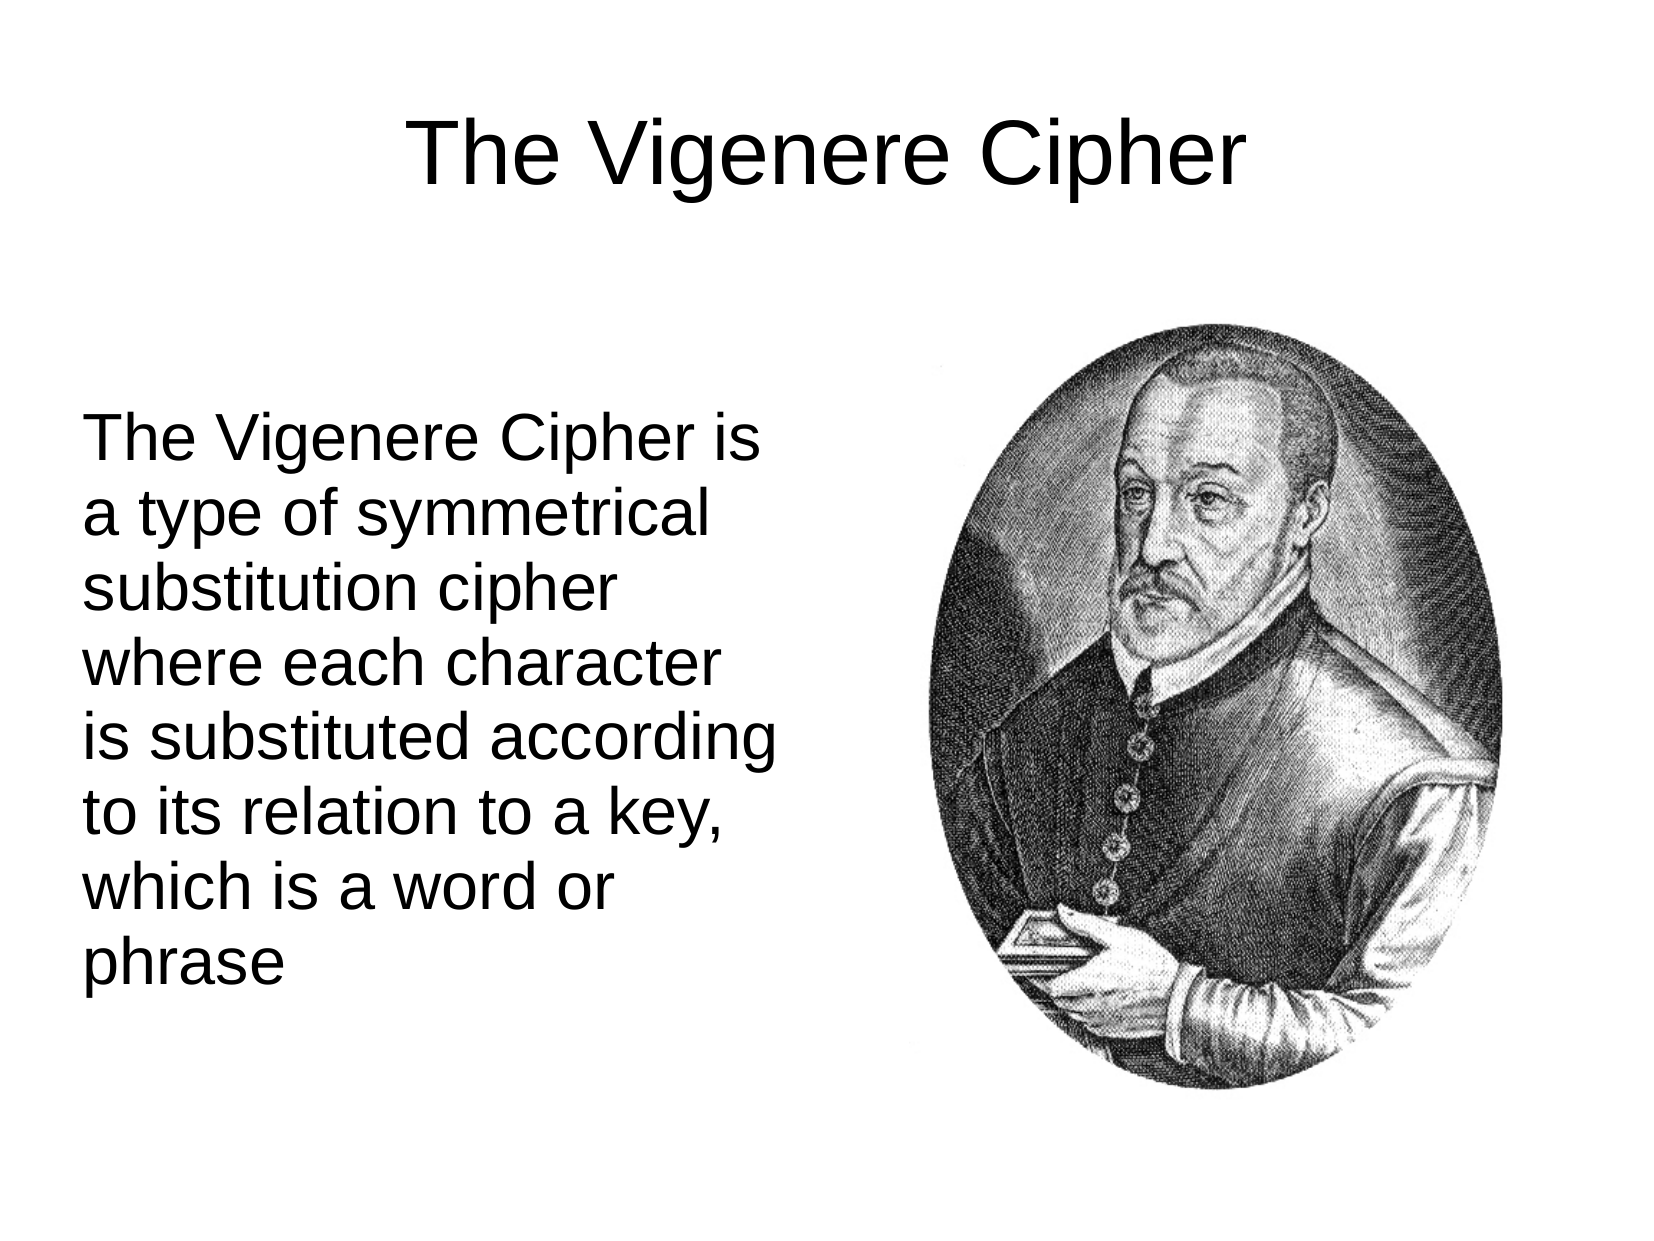

# The Vigenere Cipher
The Vigenere Cipher is
a type of symmetrical
substitution cipher
where each character
is substituted according
to its relation to a key,
which is a word or
phrase